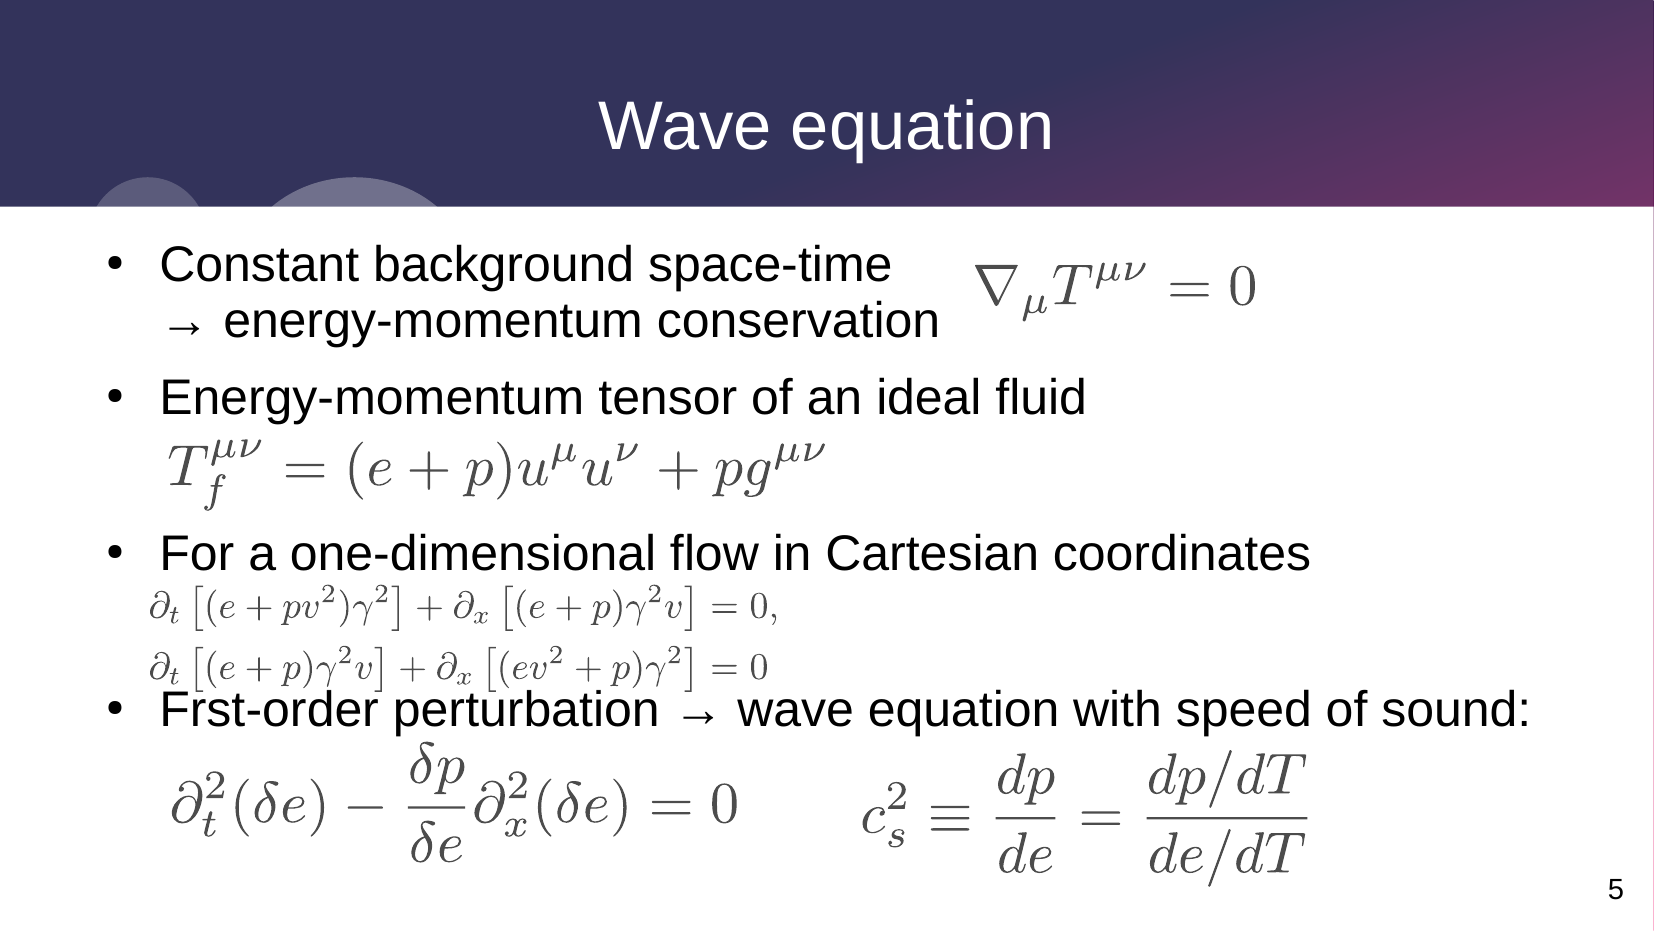

# Wave equation
Constant background space-time
→ energy-momentum conservation
Energy-momentum tensor of an ideal fluid
For a one-dimensional flow in Cartesian coordinates
Frst-order perturbation → wave equation with speed of sound: